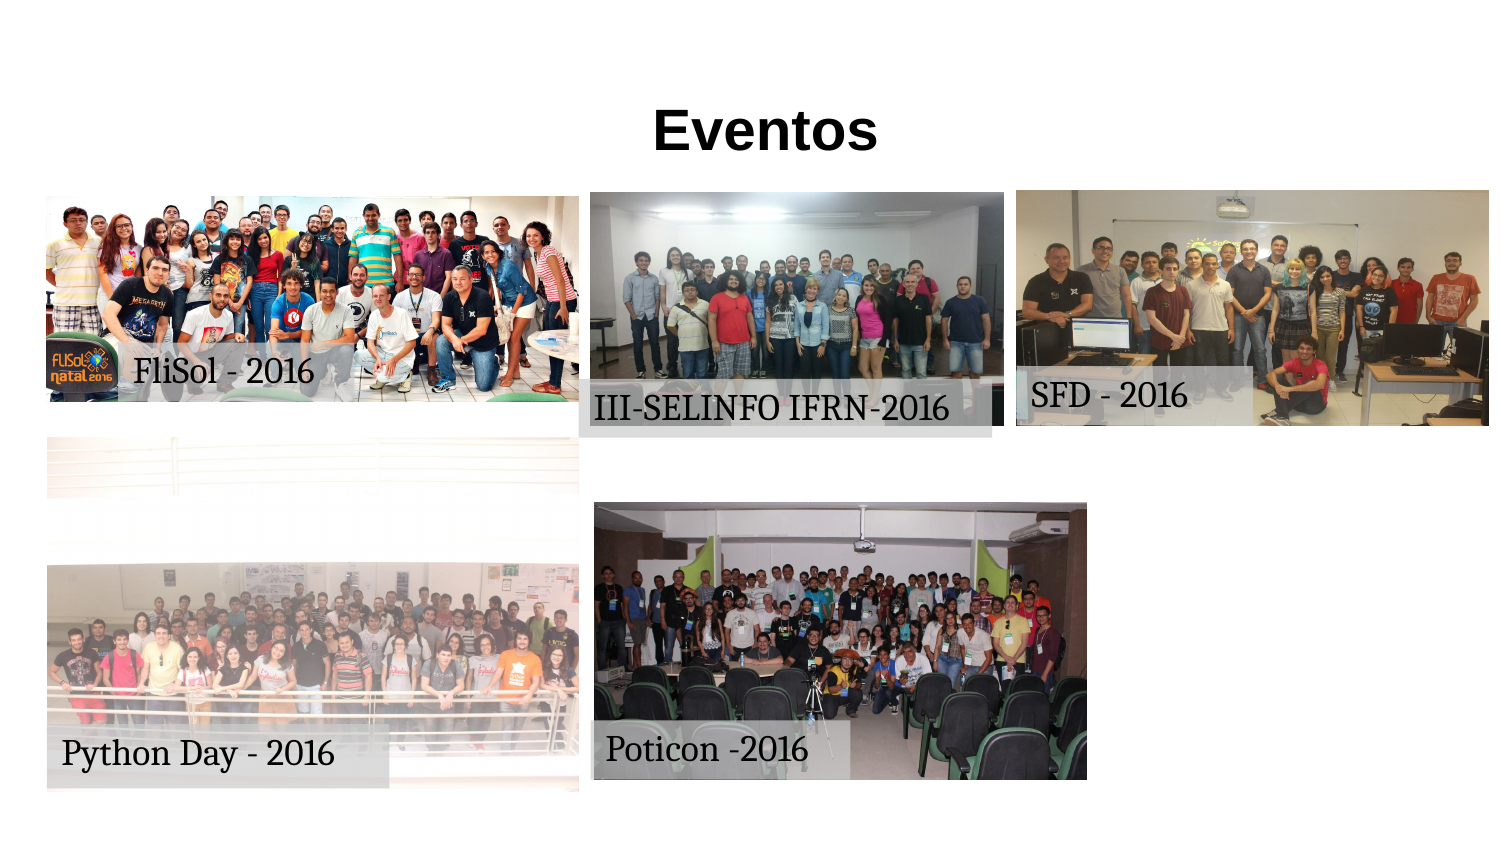

# Eventos
FliSol - 2016
SFD - 2016
III-SELINFO IFRN-2016
Poticon -2016
Python Day - 2016